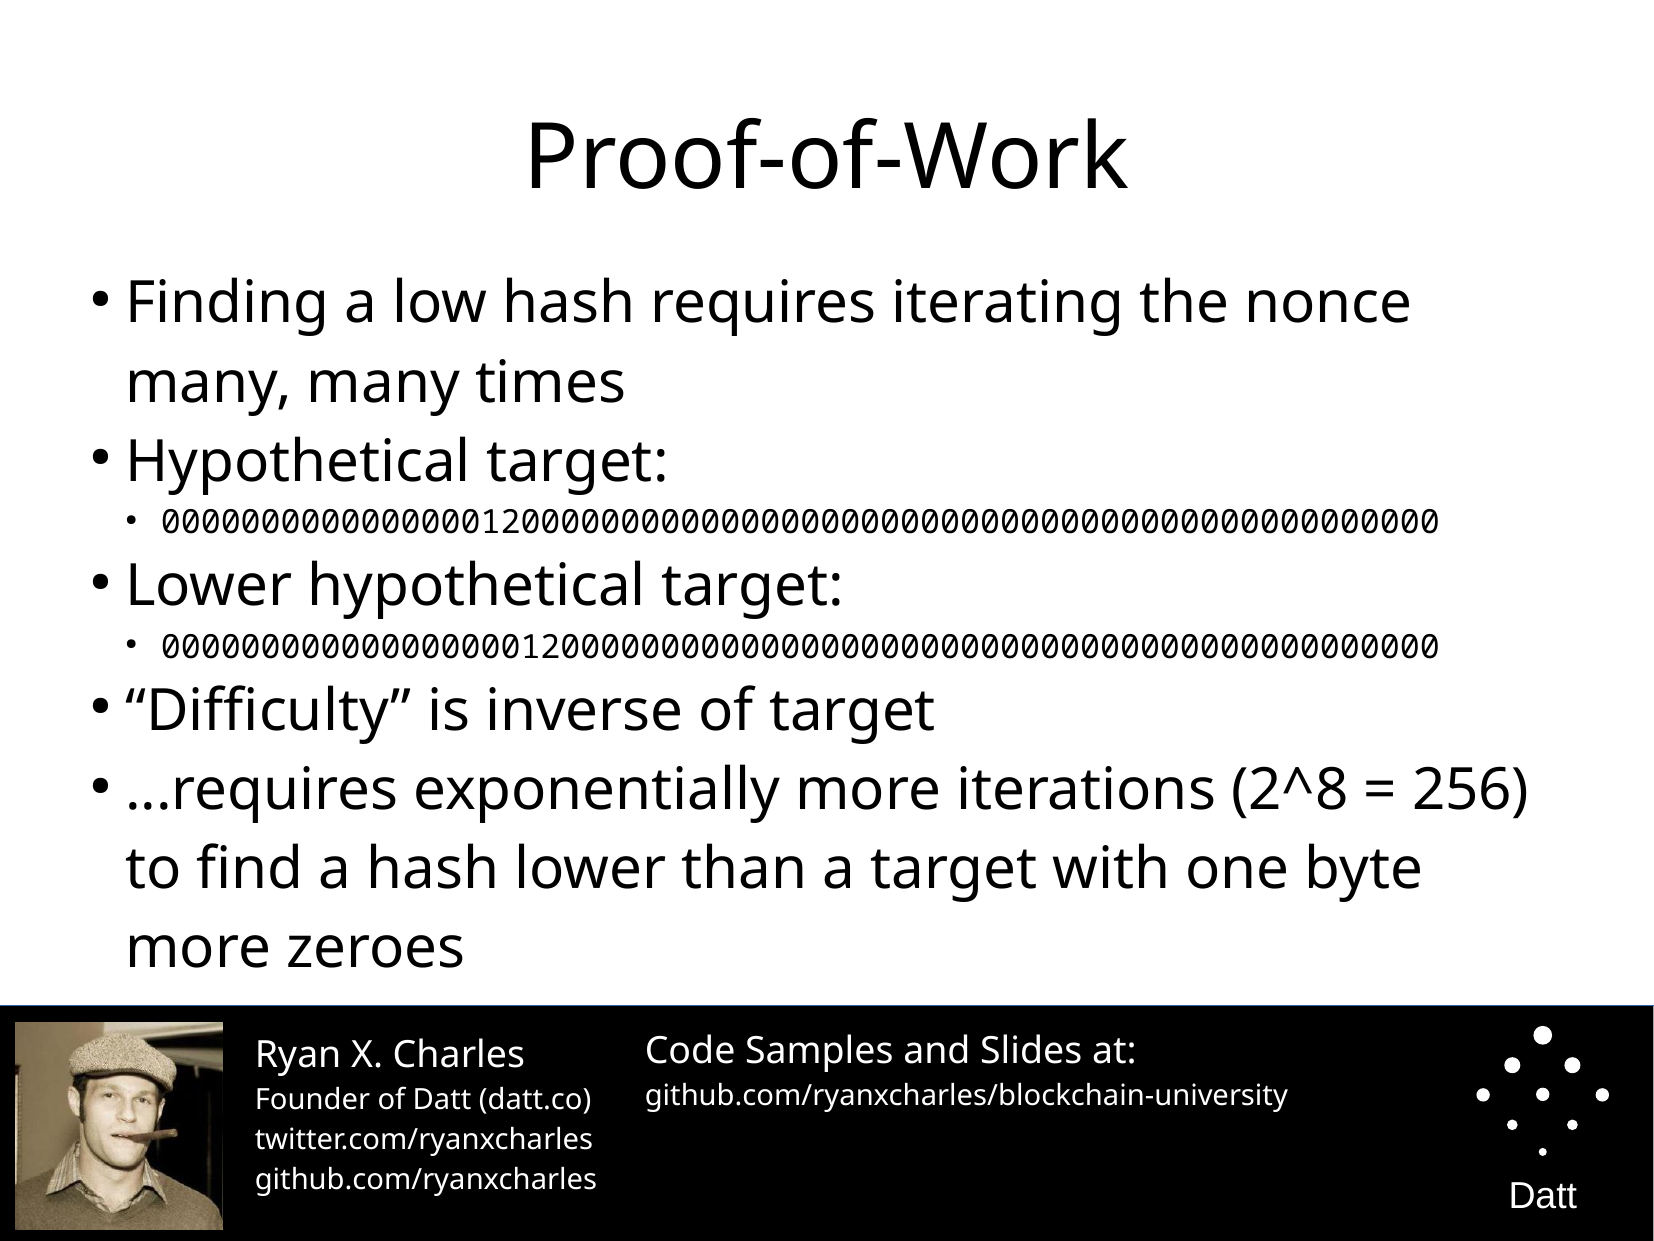

# Proof-of-Work
Finding a low hash requires iterating the nonce many, many times
Hypothetical target:
0000000000000000120000000000000000000000000000000000000000000000
Lower hypothetical target:
0000000000000000001200000000000000000000000000000000000000000000
“Difficulty” is inverse of target
...requires exponentially more iterations (2^8 = 256) to find a hash lower than a target with one byte more zeroes
Code Samples and Slides at:
github.com/ryanxcharles/blockchain-university
Ryan X. Charles
Founder of Datt (datt.co)
twitter.com/ryanxcharles
github.com/ryanxcharles
Datt